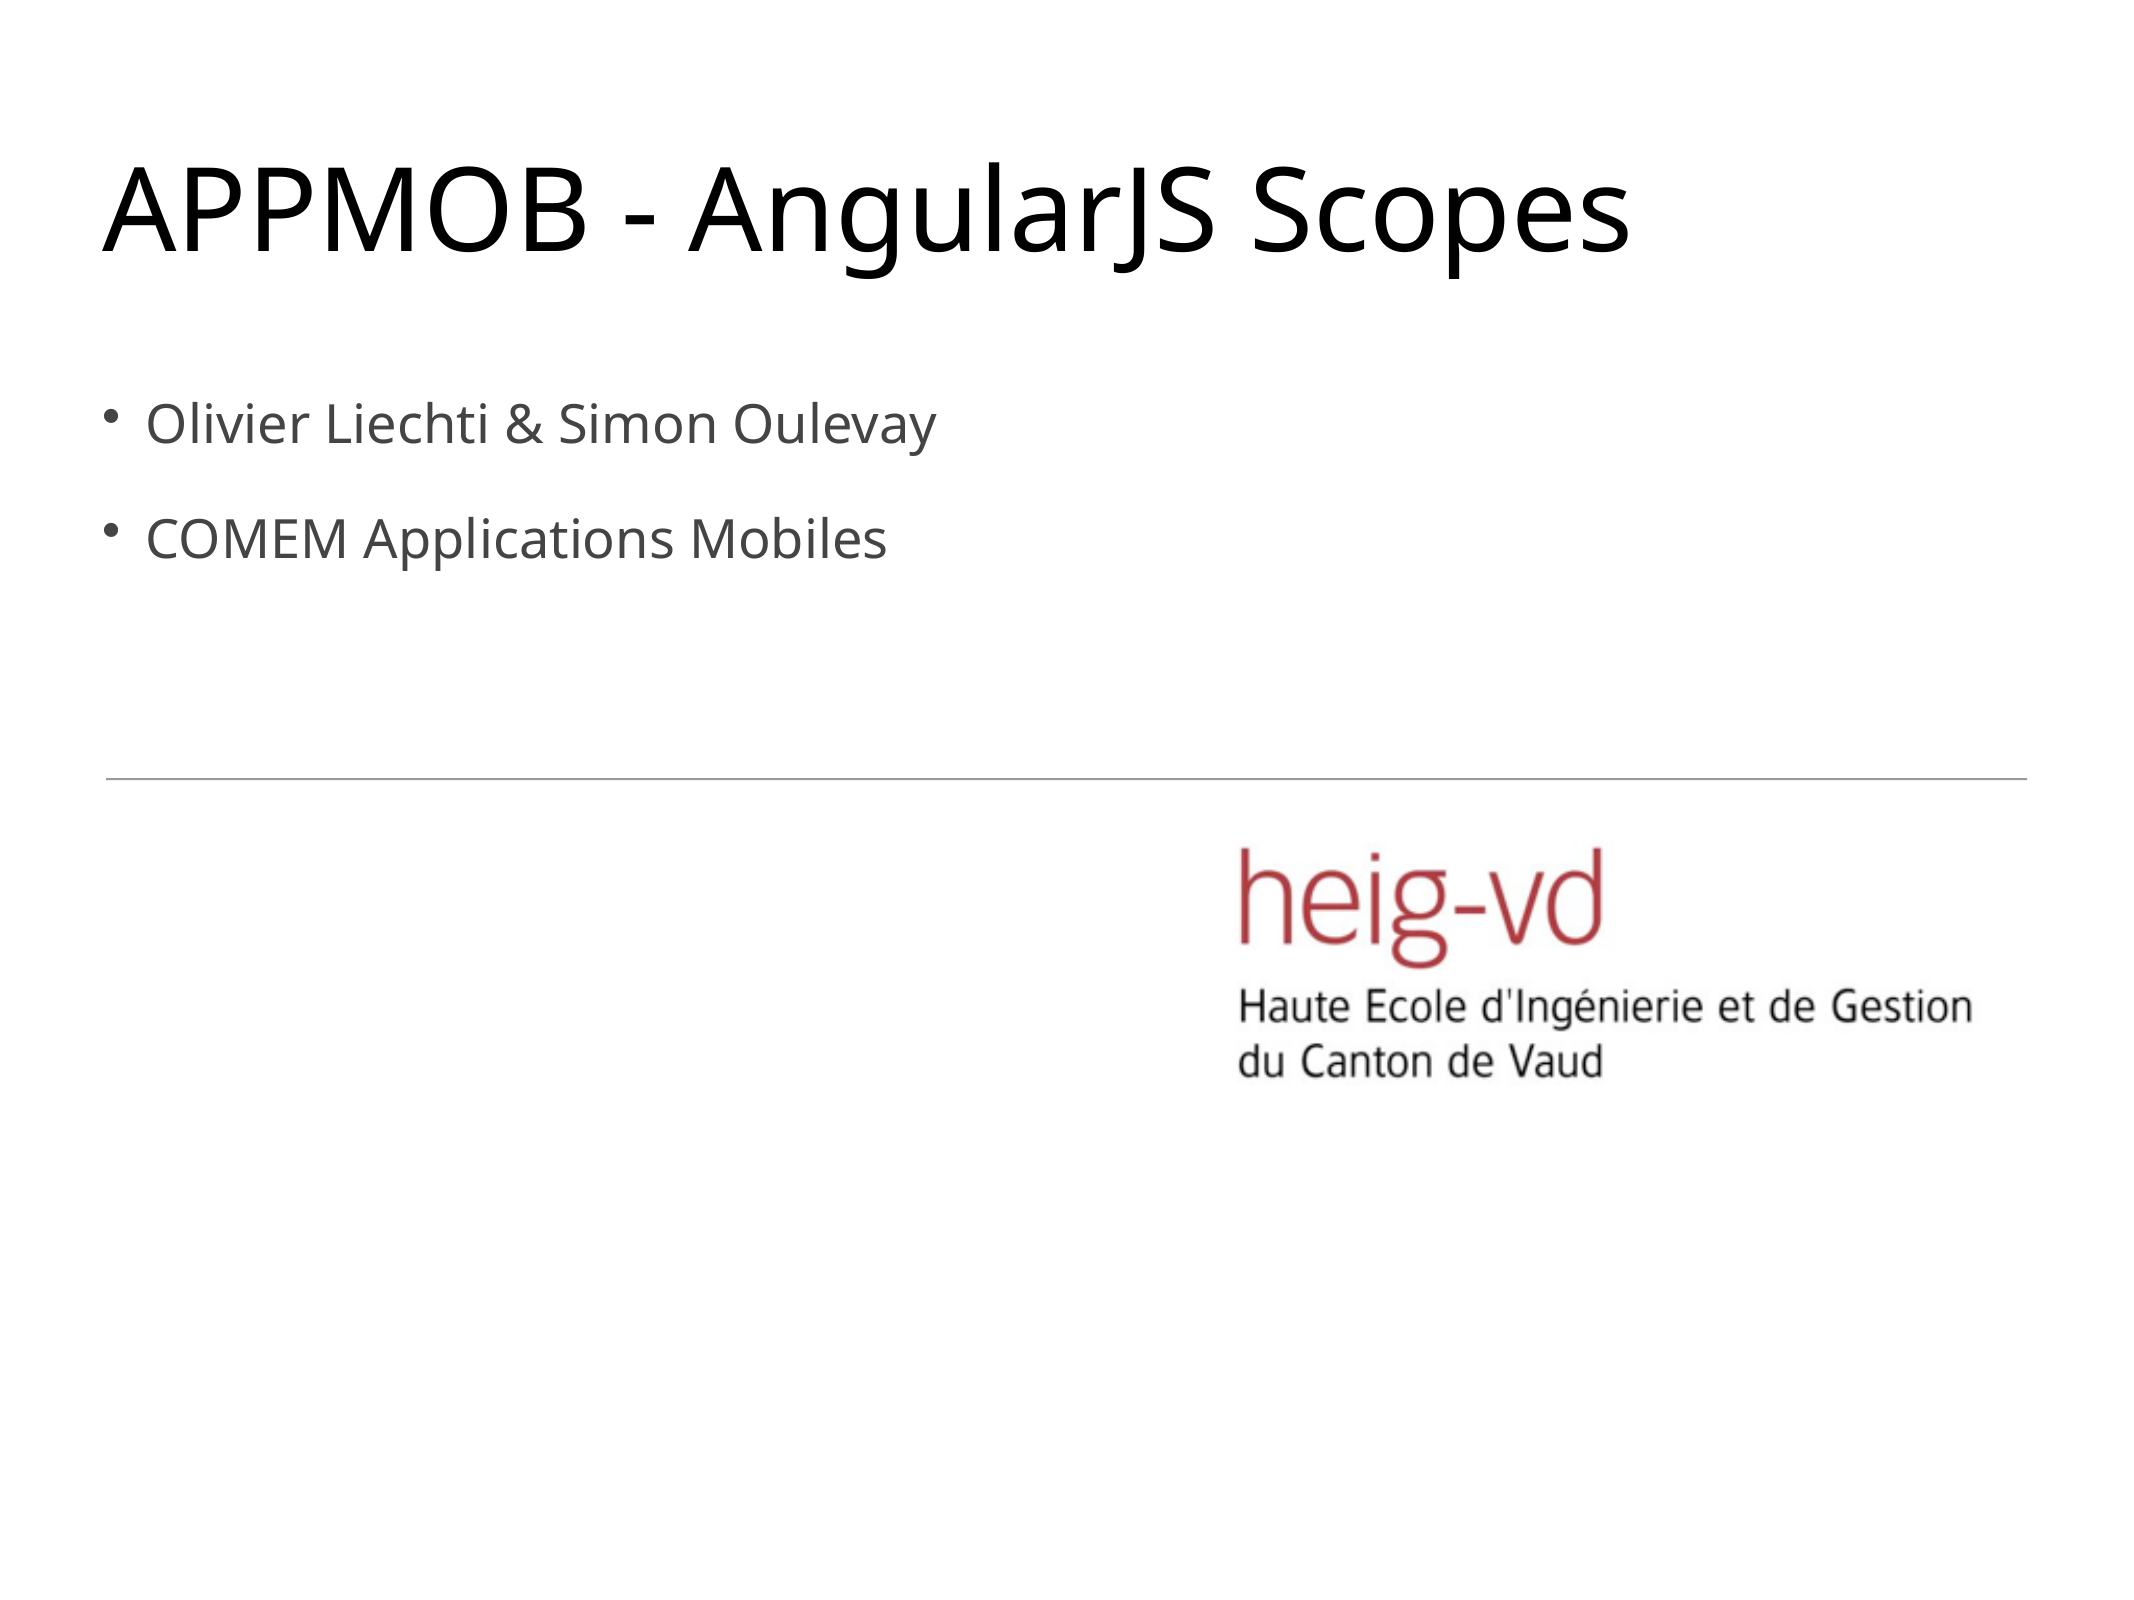

# APPMOB - AngularJS Scopes
Olivier Liechti & Simon Oulevay
COMEM Applications Mobiles